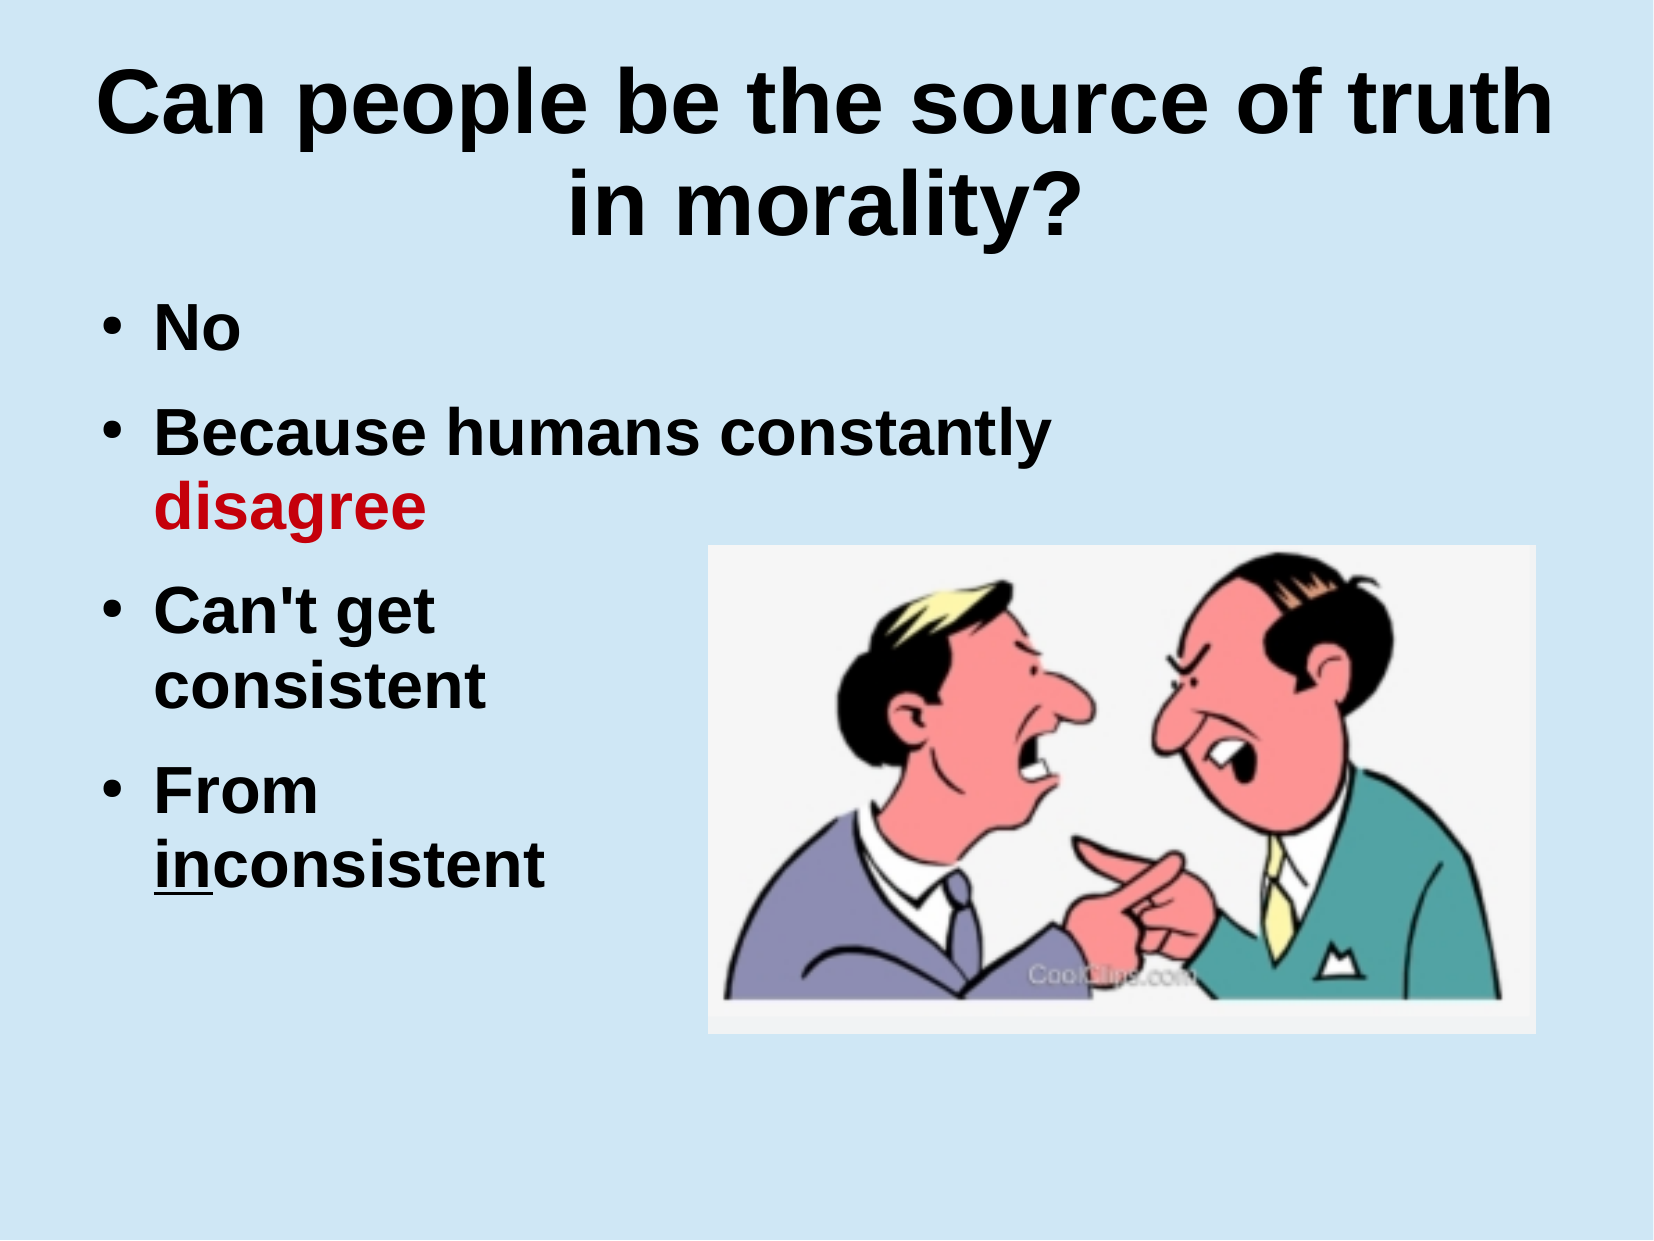

# Can people be the source of truth in morality?
No
Because humans constantly
disagree
Can't get
consistent
From
inconsistent